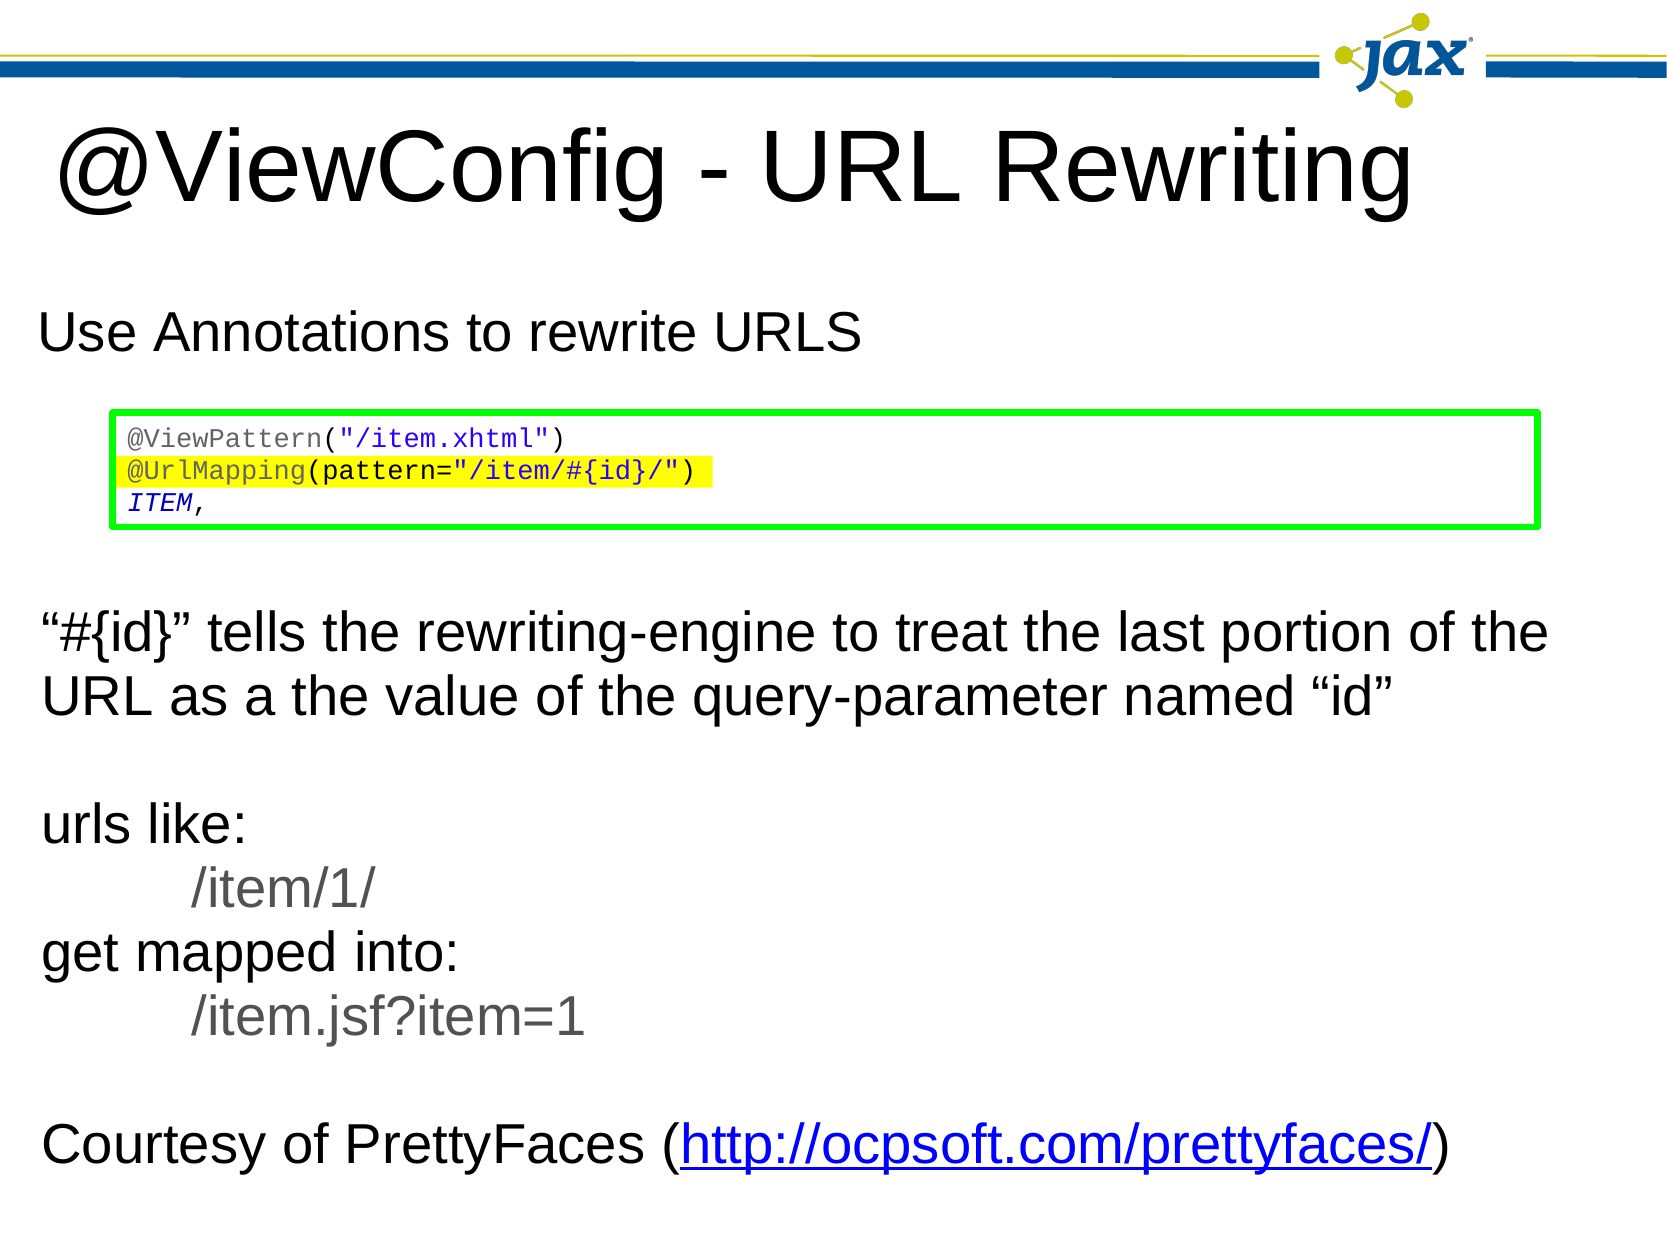

# @ViewConfig - URL Rewriting
Use Annotations to rewrite URLS
@ViewPattern("/item.xhtml")
@UrlMapping(pattern="/item/#{id}/")
ITEM,
“#{id}” tells the rewriting-engine to treat the last portion of the URL as a the value of the query-parameter named “id”
urls like:
	/item/1/
get mapped into:
	/item.jsf?item=1
Courtesy of PrettyFaces (http://ocpsoft.com/prettyfaces/)